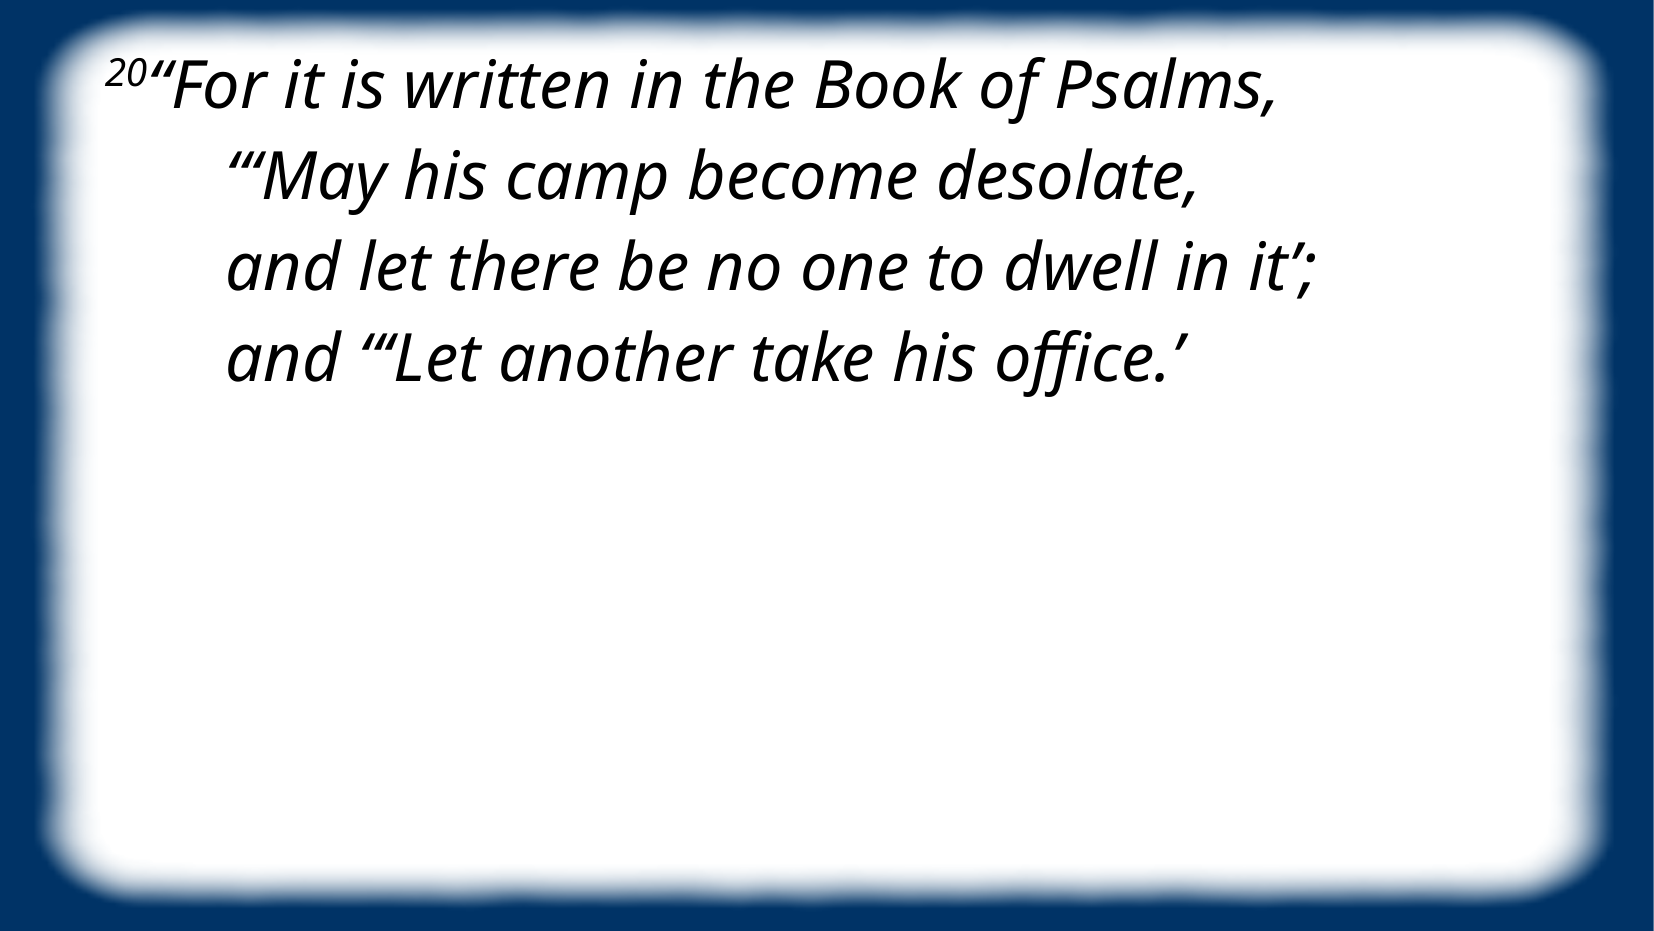

20“For it is written in the Book of Psalms,
 “‘May his camp become desolate,
 and let there be no one to dwell in it’;
 and “‘Let another take his office.’